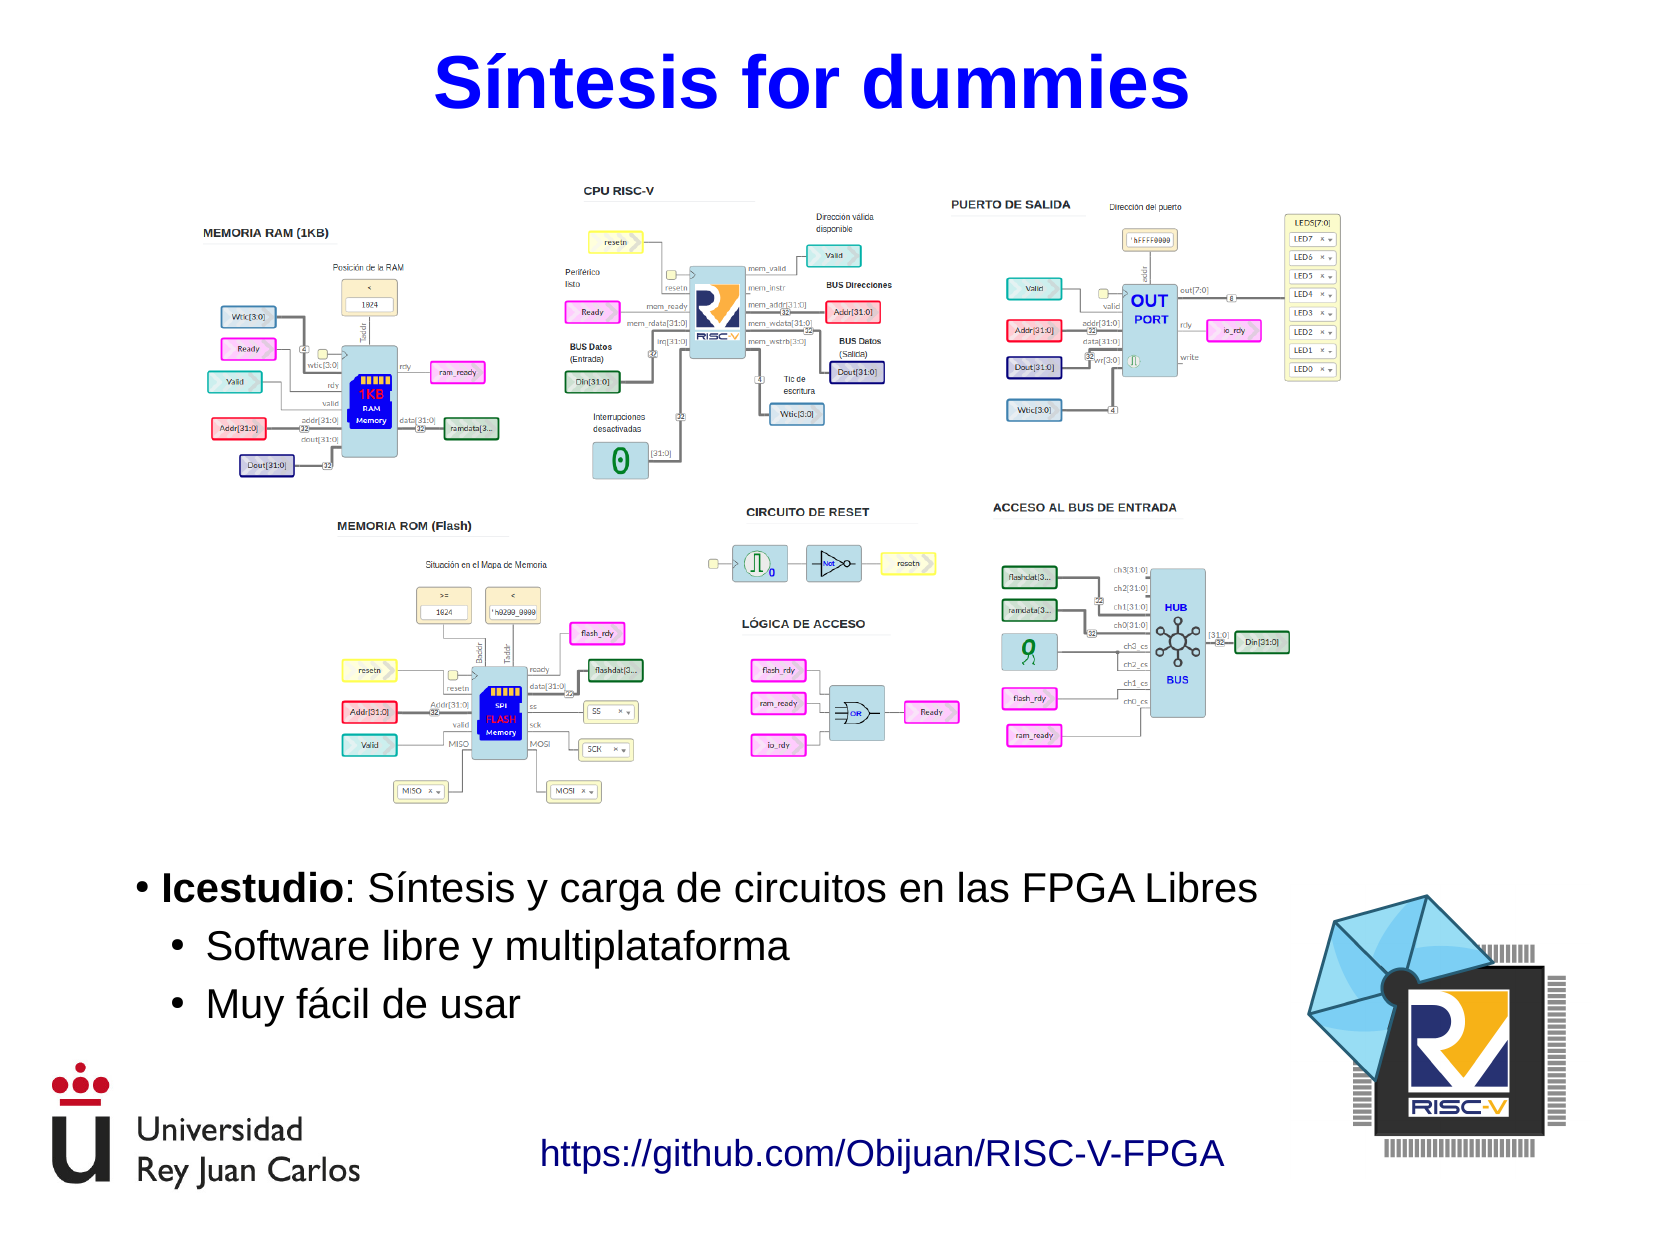

Síntesis for dummies
 Icestudio: Síntesis y carga de circuitos en las FPGA Libres
Software libre y multiplataforma
Muy fácil de usar
https://github.com/Obijuan/RISC-V-FPGA